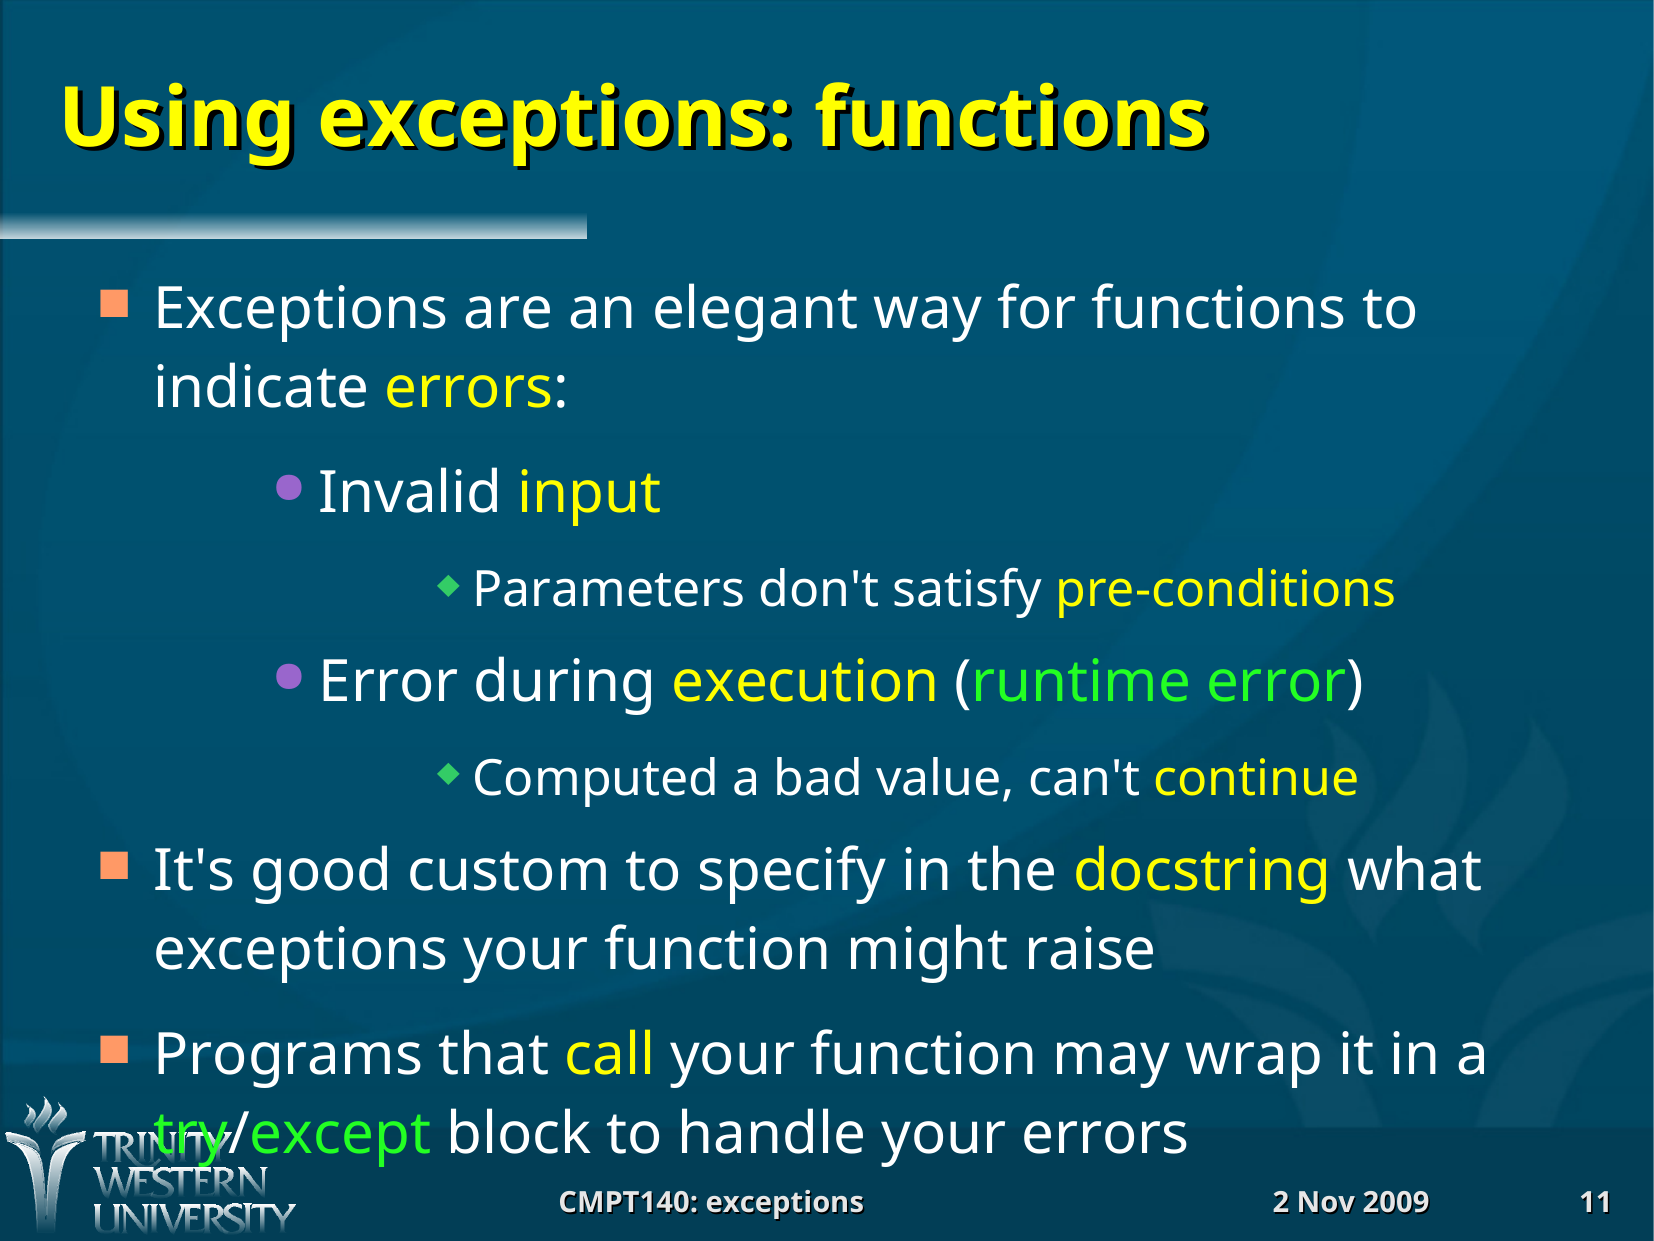

# Using exceptions: functions
Exceptions are an elegant way for functions to indicate errors:
Invalid input
Parameters don't satisfy pre-conditions
Error during execution (runtime error)
Computed a bad value, can't continue
It's good custom to specify in the docstring what exceptions your function might raise
Programs that call your function may wrap it in a try/except block to handle your errors
CMPT140: exceptions
2 Nov 2009
11